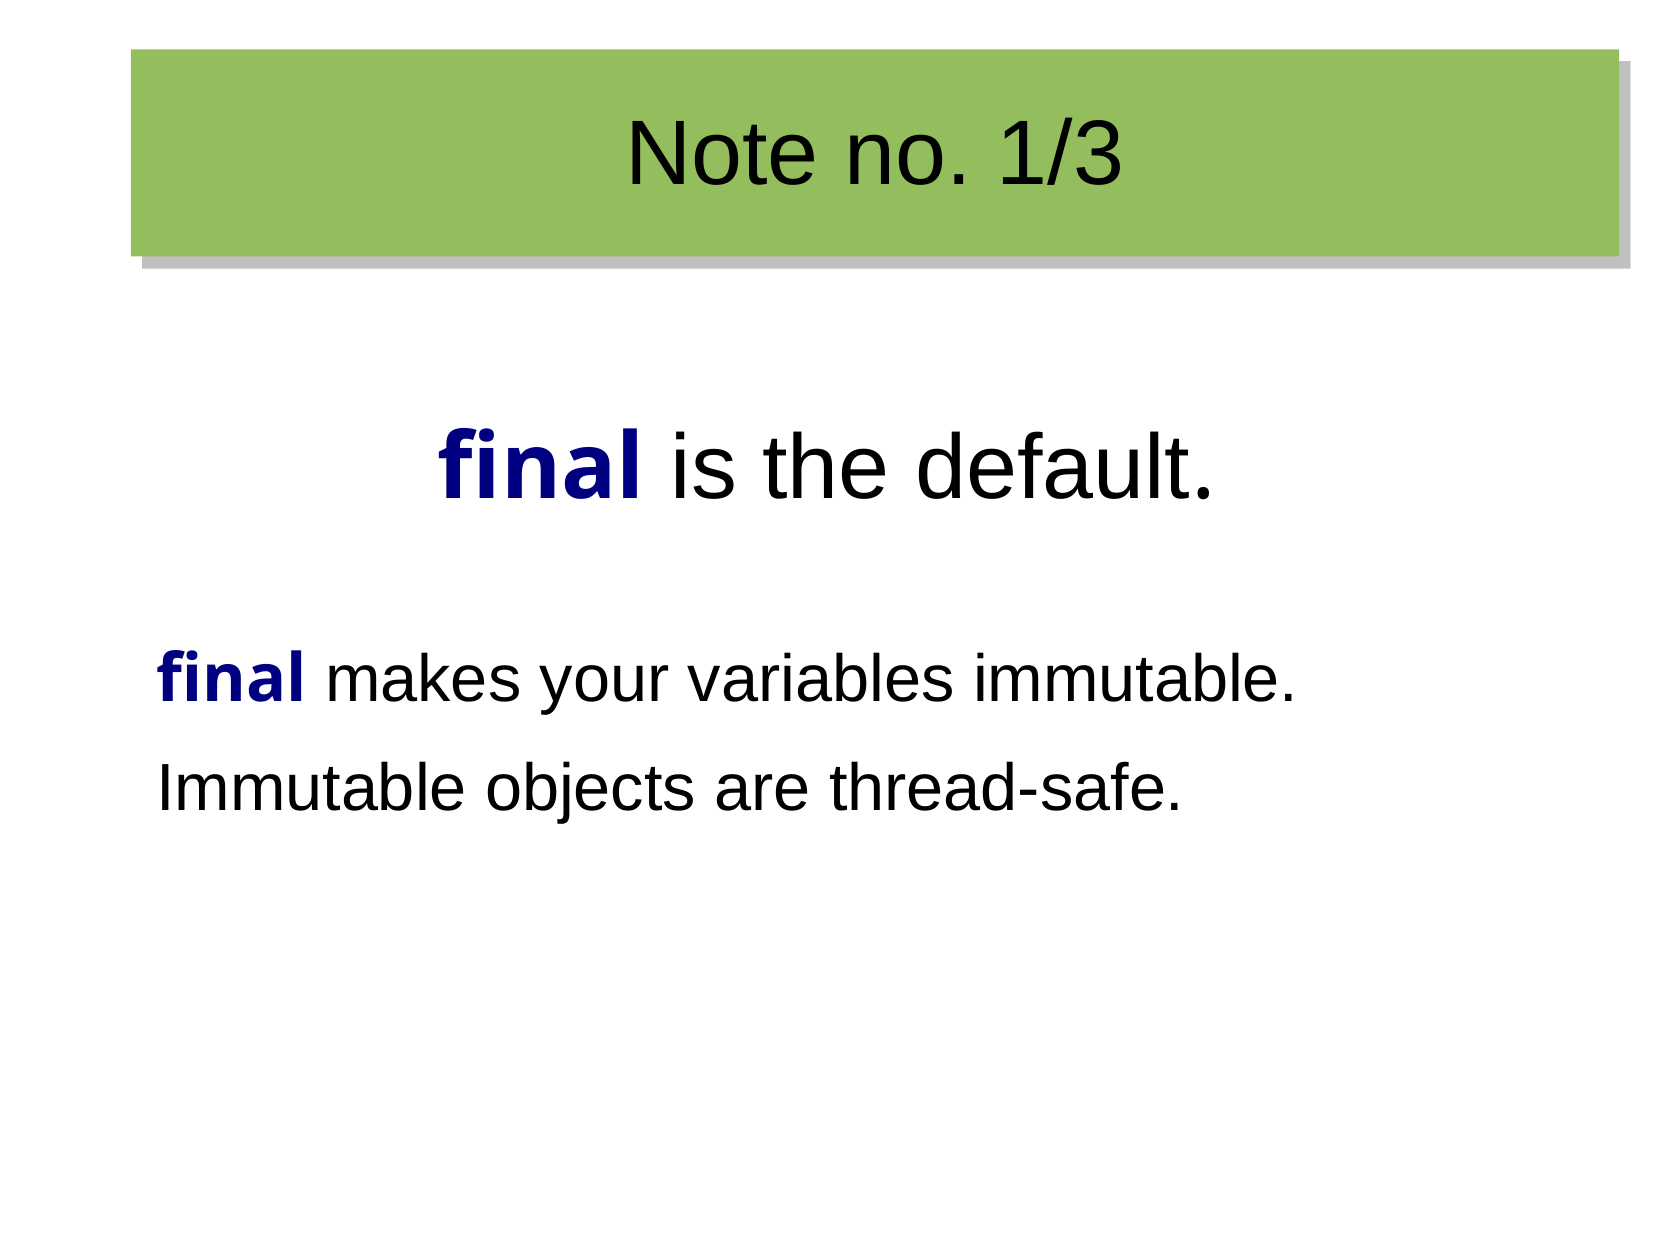

# Note no. 1/3
final is the default.
final makes your variables immutable.
Immutable objects are thread-safe.